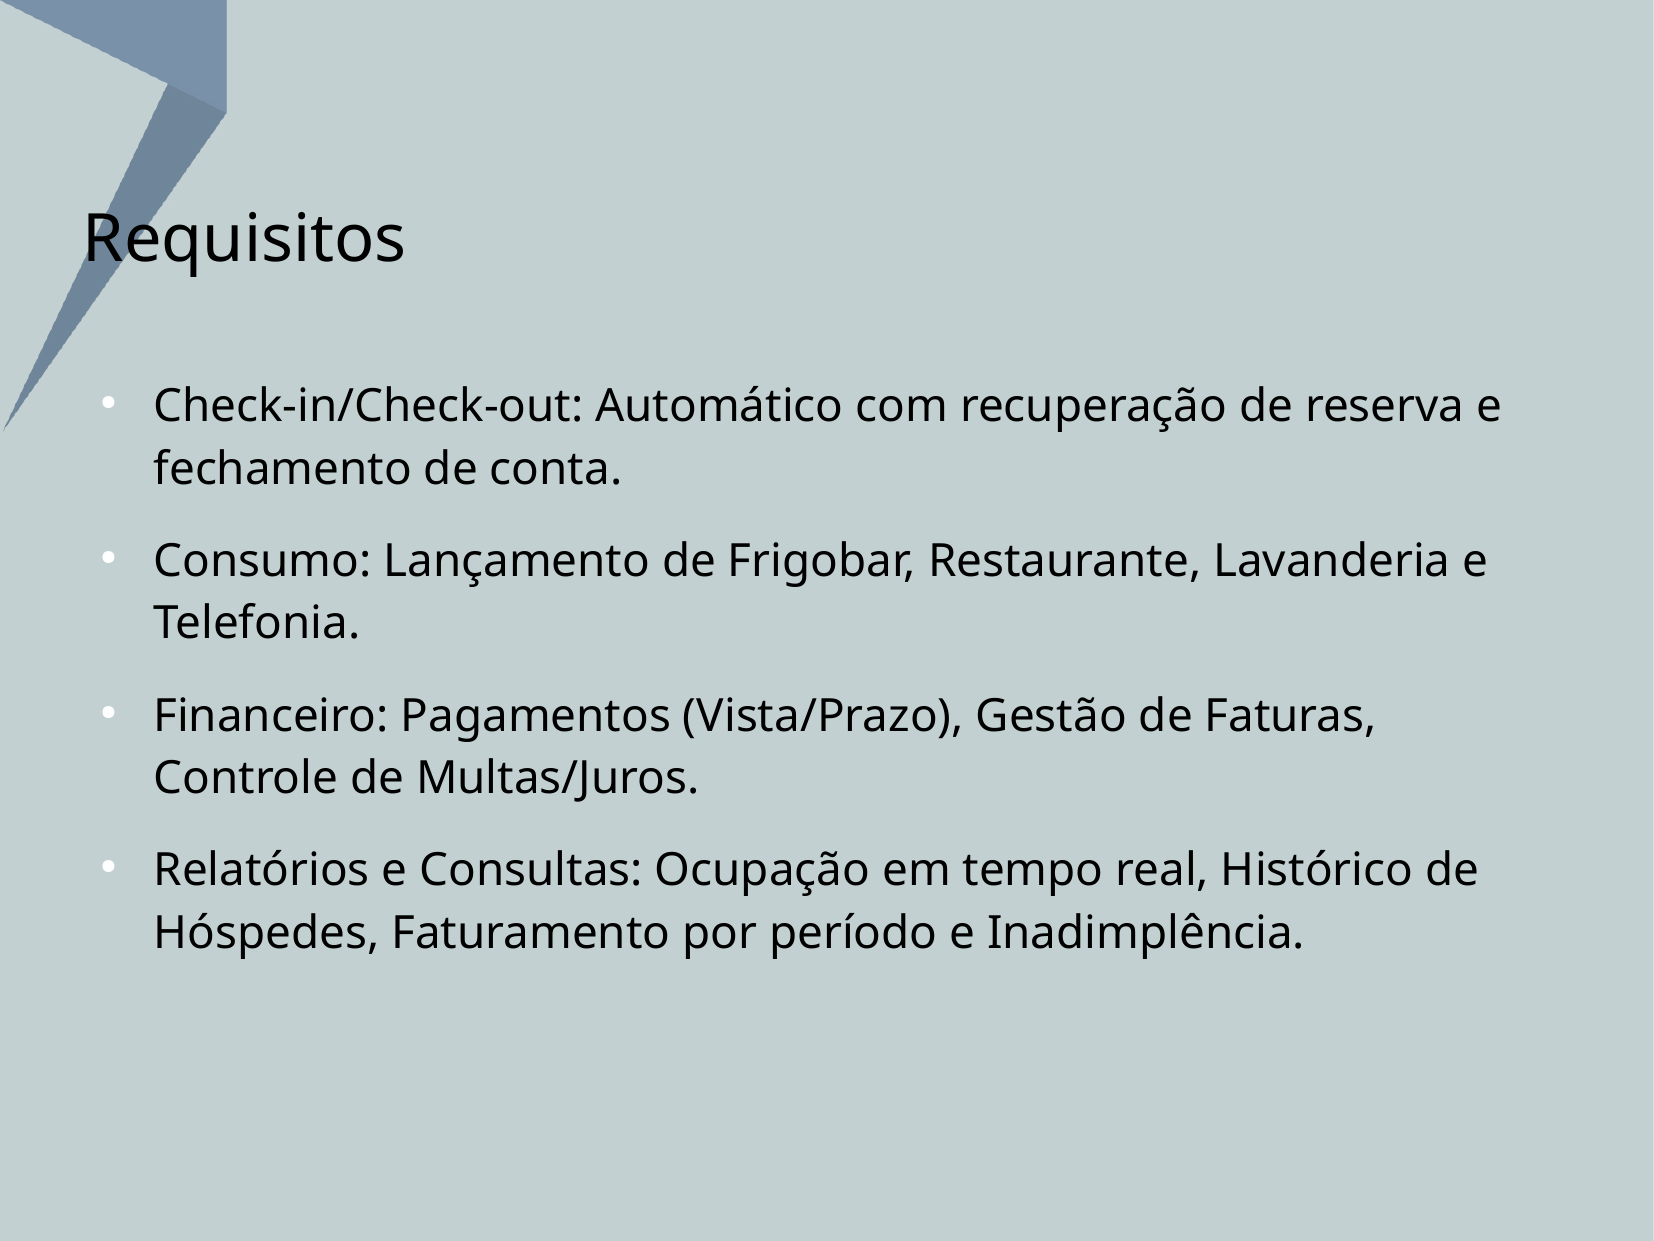

# Requisitos
Check-in/Check-out: Automático com recuperação de reserva e fechamento de conta.
Consumo: Lançamento de Frigobar, Restaurante, Lavanderia e Telefonia.
Financeiro: Pagamentos (Vista/Prazo), Gestão de Faturas, Controle de Multas/Juros.
Relatórios e Consultas: Ocupação em tempo real, Histórico de Hóspedes, Faturamento por período e Inadimplência.